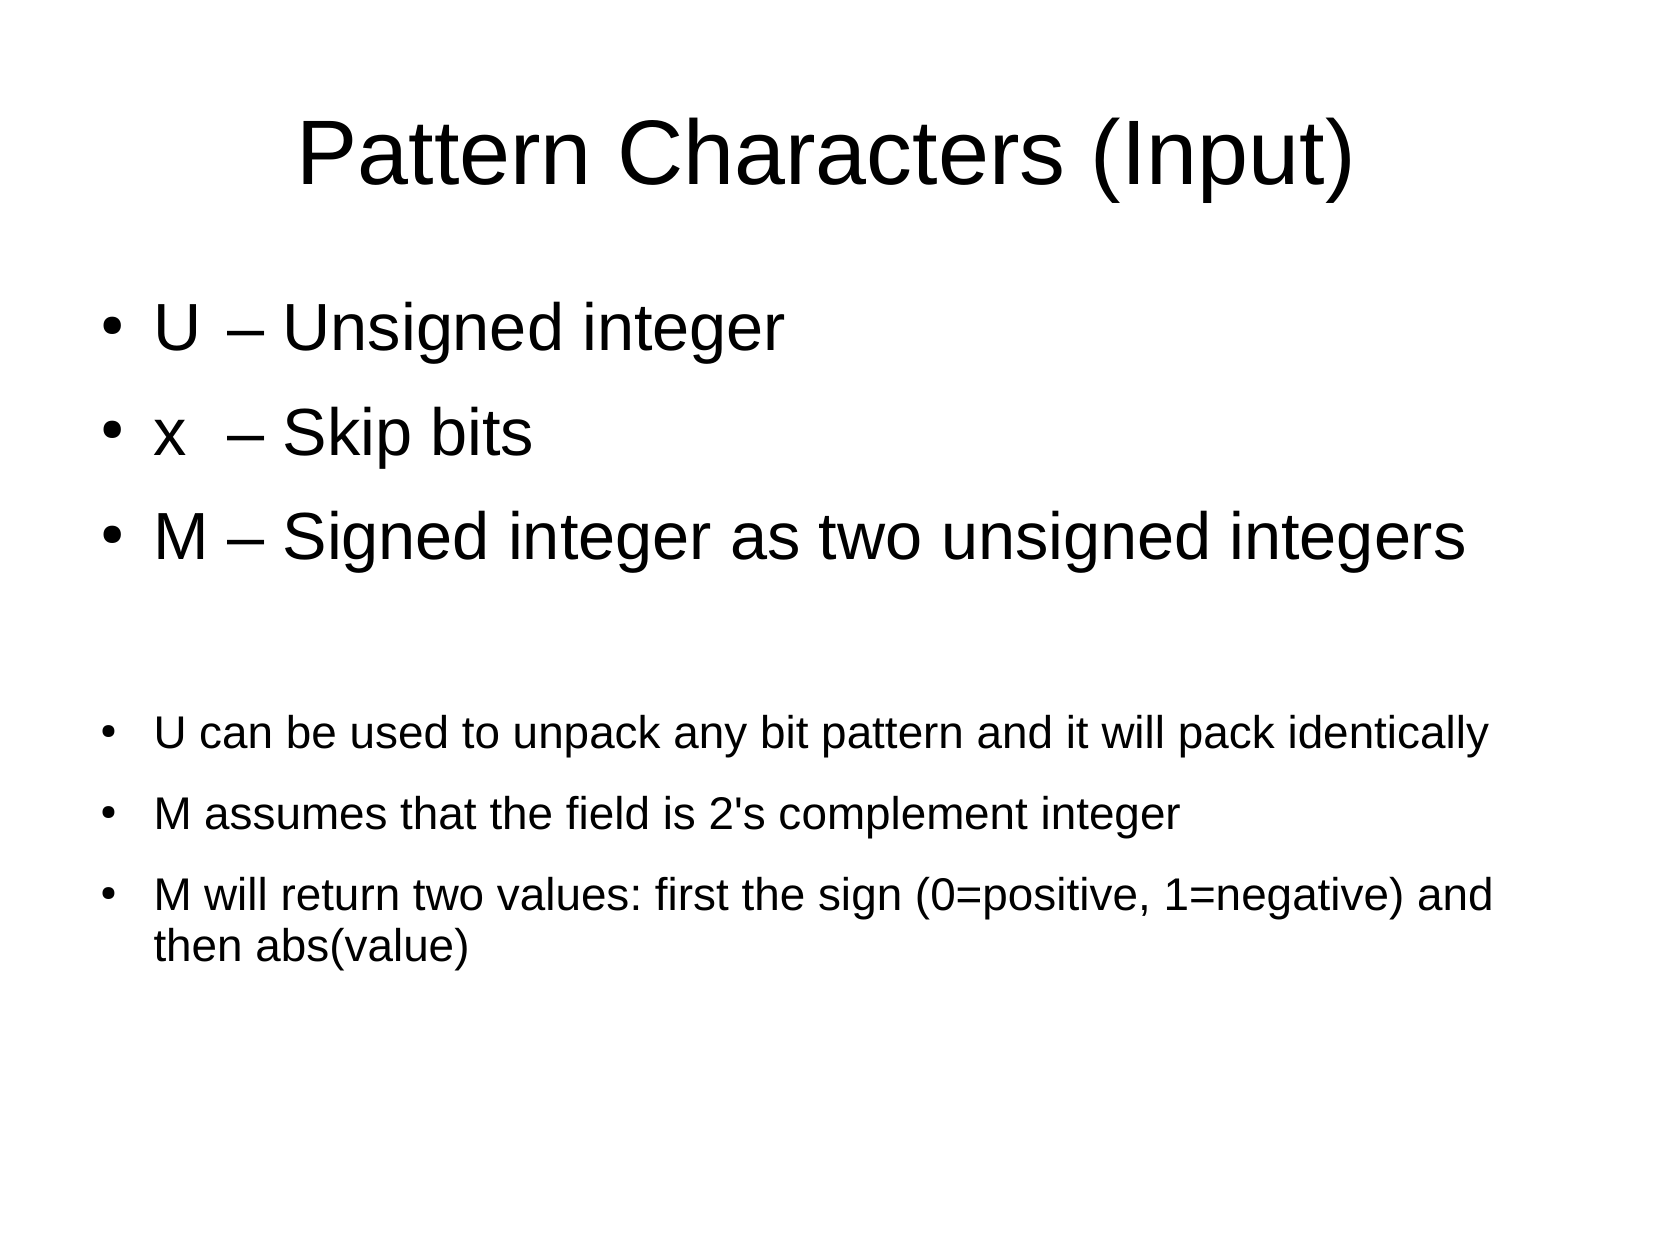

# Pattern Characters (Input)
U	– Unsigned integer
x	– Skip bits
M	– Signed integer as two unsigned integers
U can be used to unpack any bit pattern and it will pack identically
M assumes that the field is 2's complement integer
M will return two values: first the sign (0=positive, 1=negative) and then abs(value)